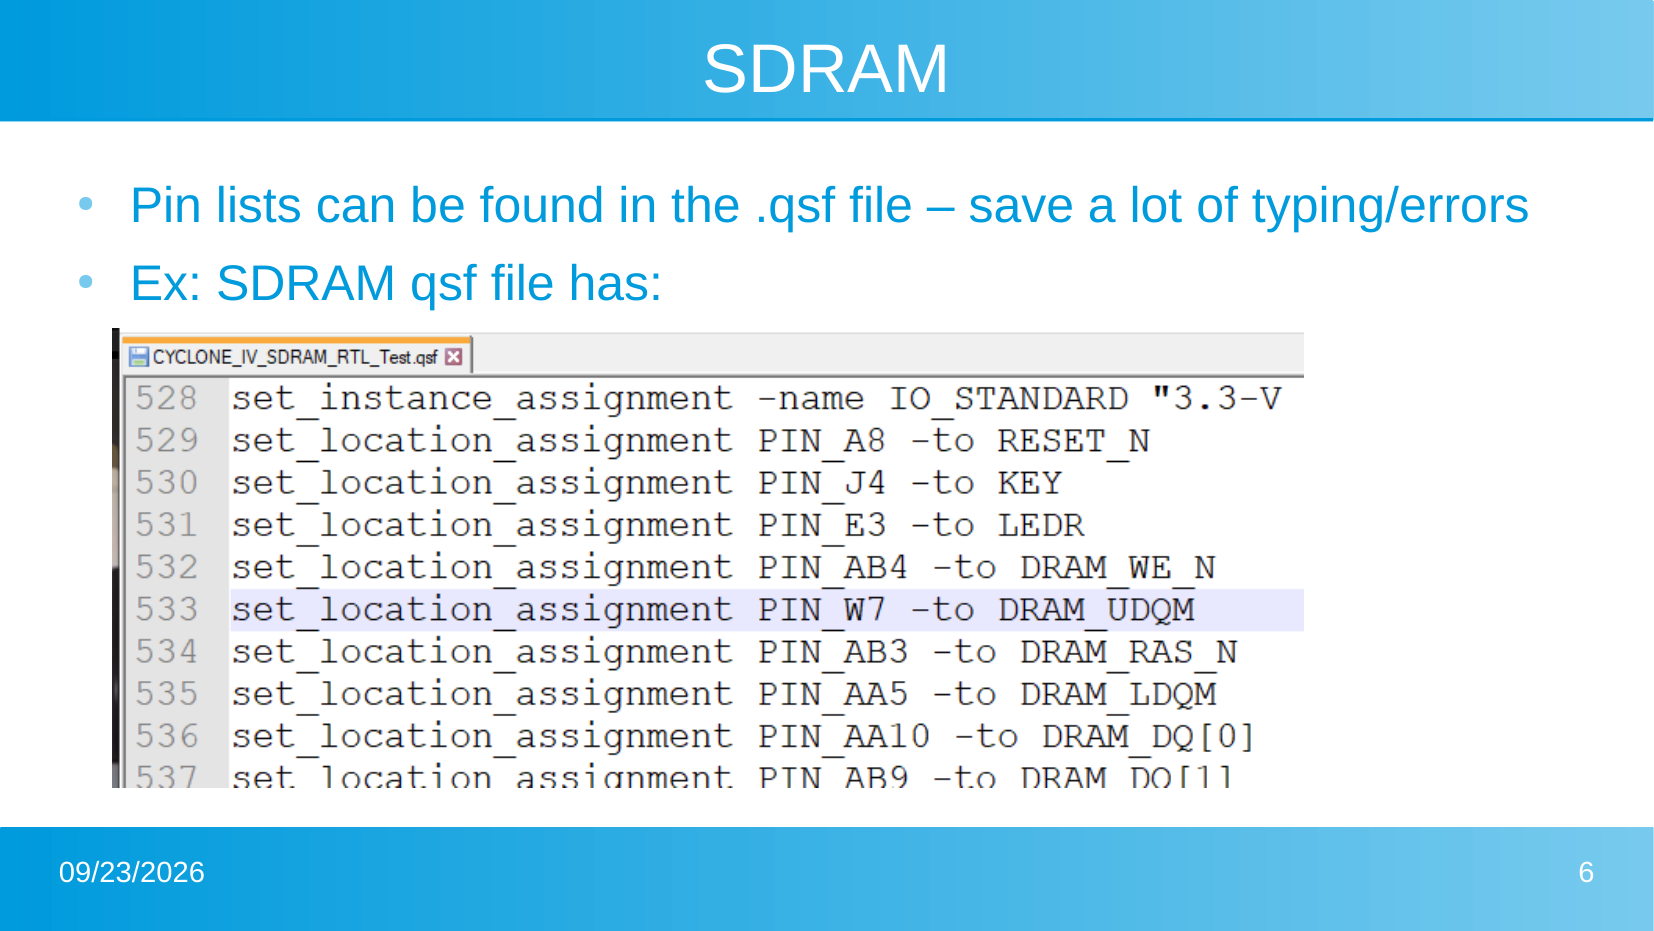

# SDRAM
Pin lists can be found in the .qsf file – save a lot of typing/errors
Ex: SDRAM qsf file has:
6